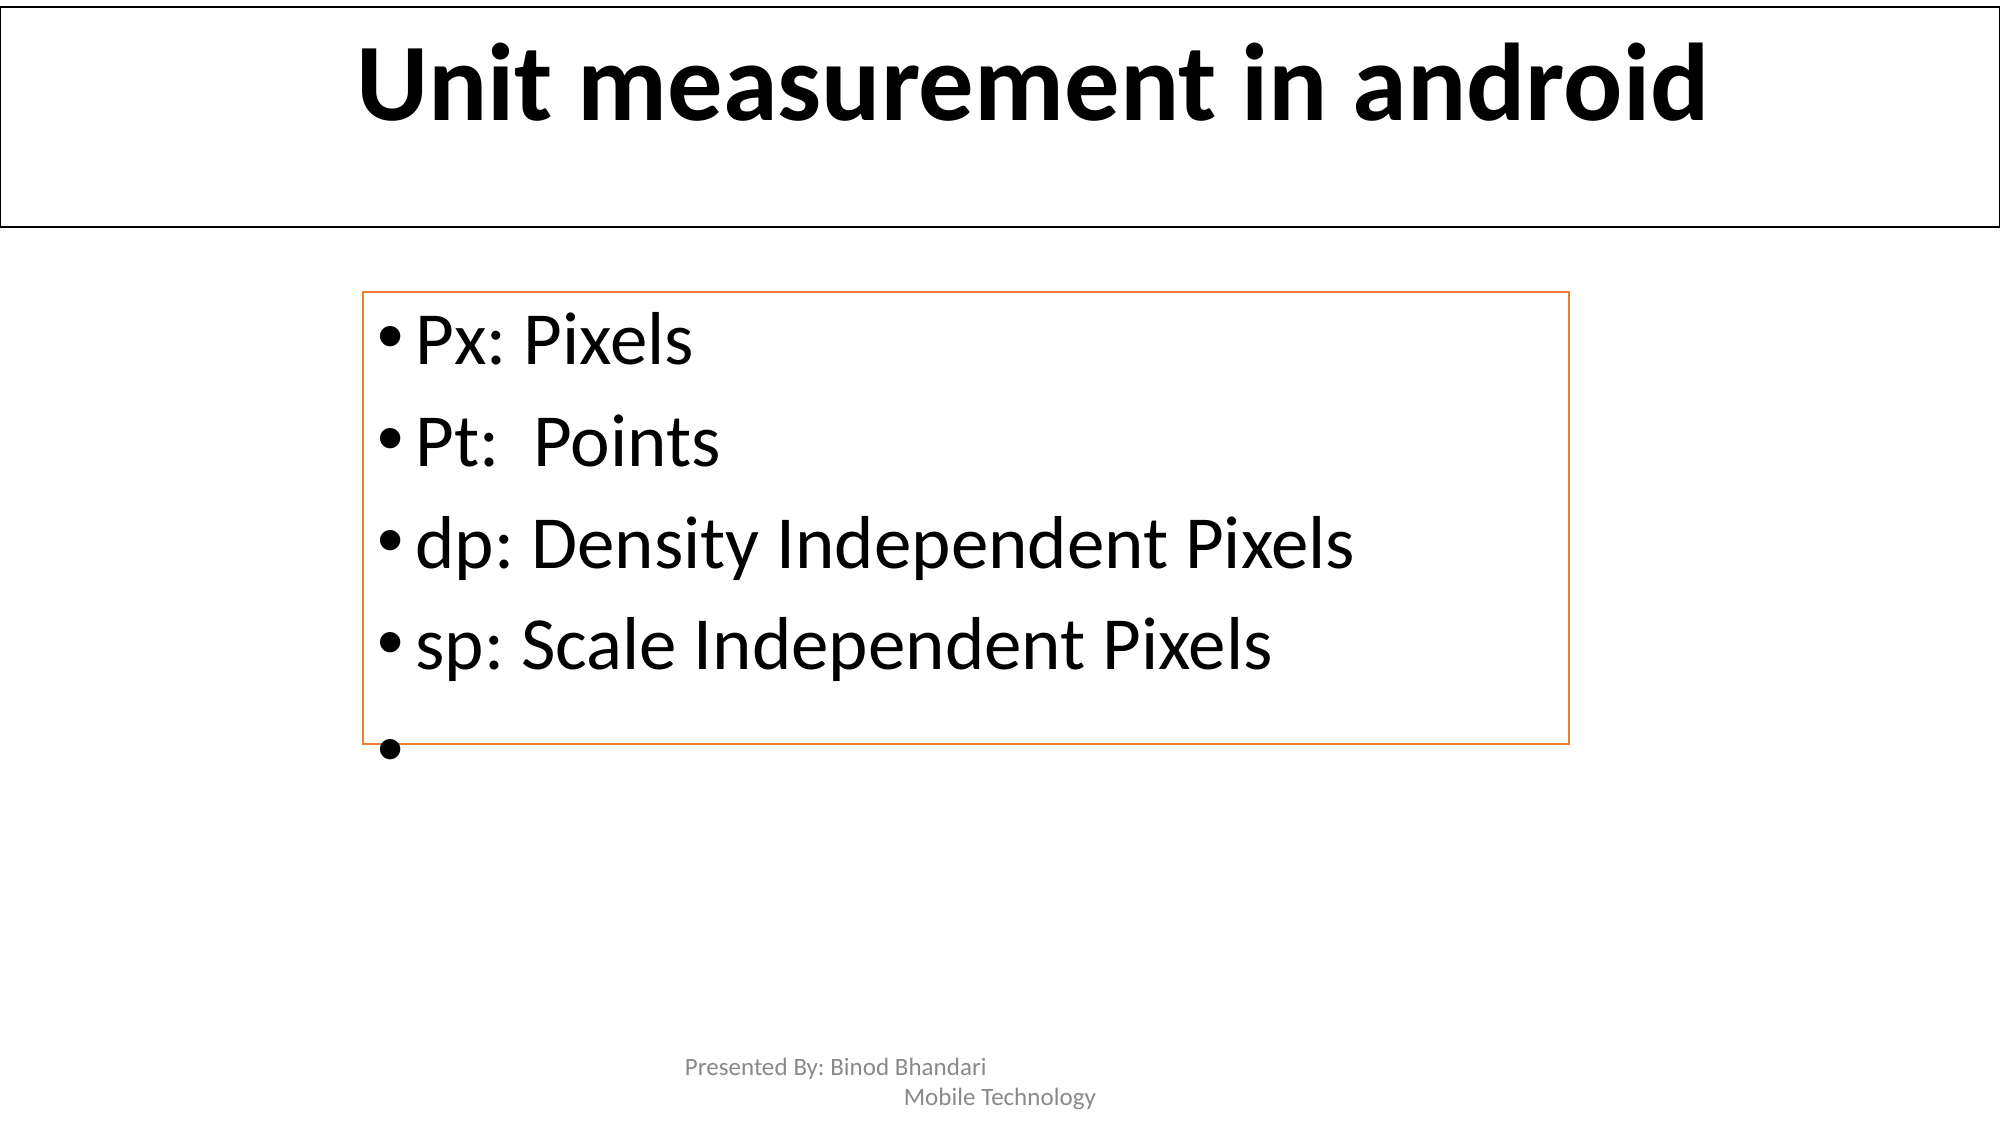

# Unit measurement in android
Px: Pixels
Pt: Points
dp: Density Independent Pixels
sp: Scale Independent Pixels
Presented By: Binod Bhandari Mobile Technology